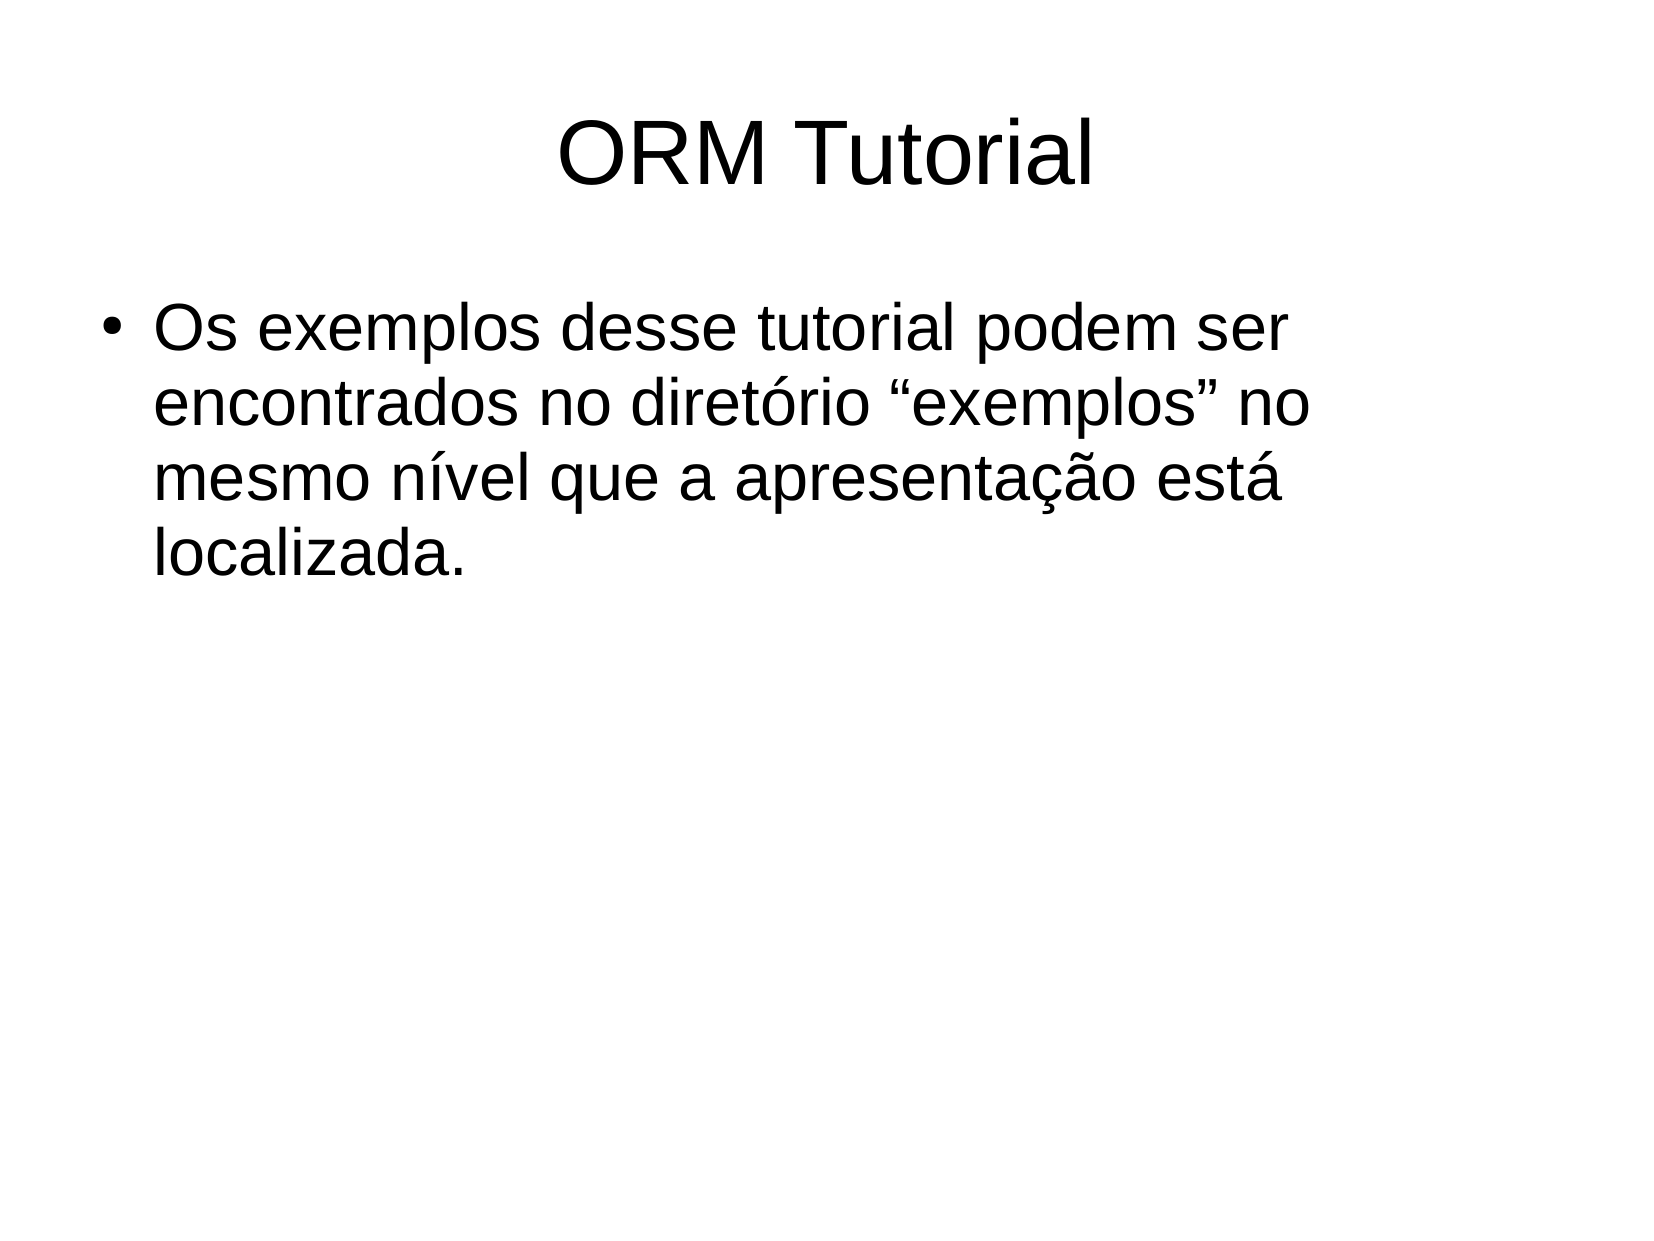

# ORM Tutorial
Os exemplos desse tutorial podem ser encontrados no diretório “exemplos” no mesmo nível que a apresentação está localizada.